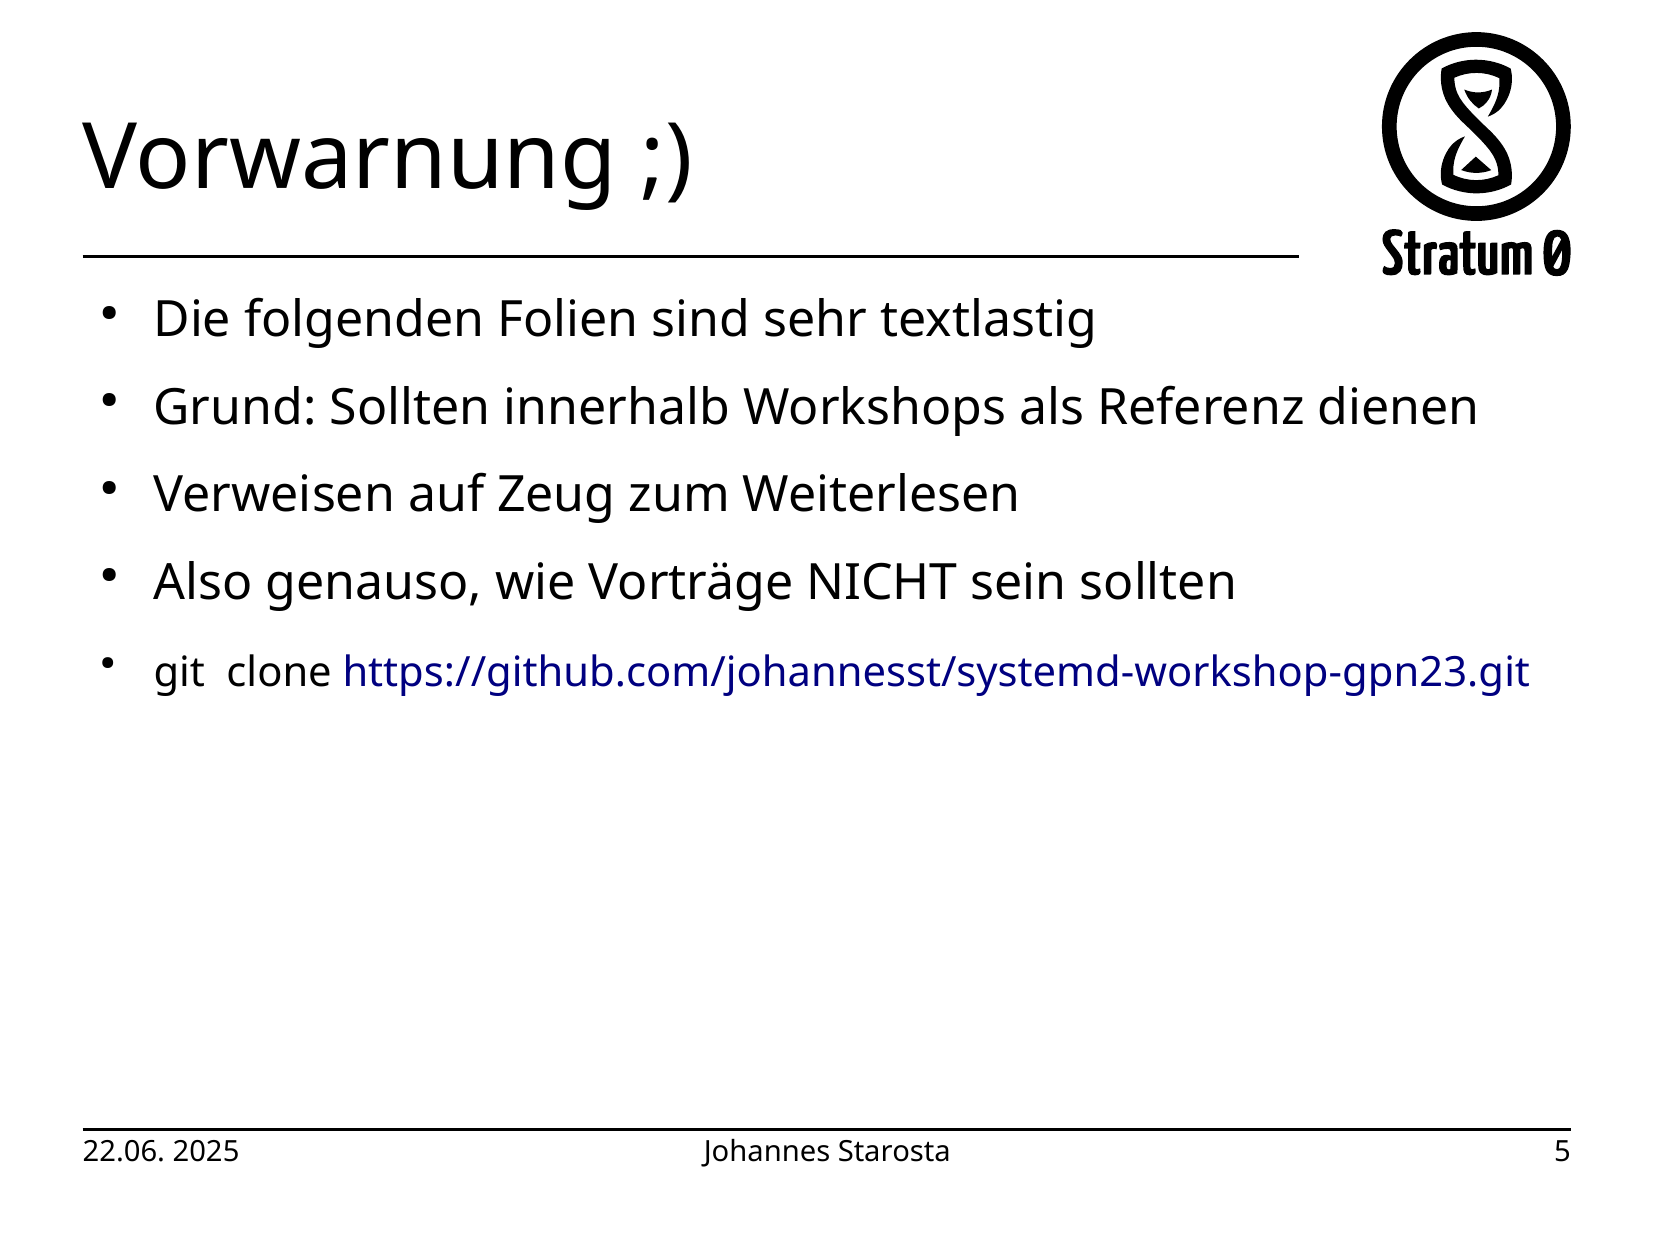

# Vorwarnung ;)
Die folgenden Folien sind sehr textlastig
Grund: Sollten innerhalb Workshops als Referenz dienen
Verweisen auf Zeug zum Weiterlesen
Also genauso, wie Vorträge NICHT sein sollten
git clone https://github.com/johannesst/systemd-workshop-gpn23.git
Chrissi^
5